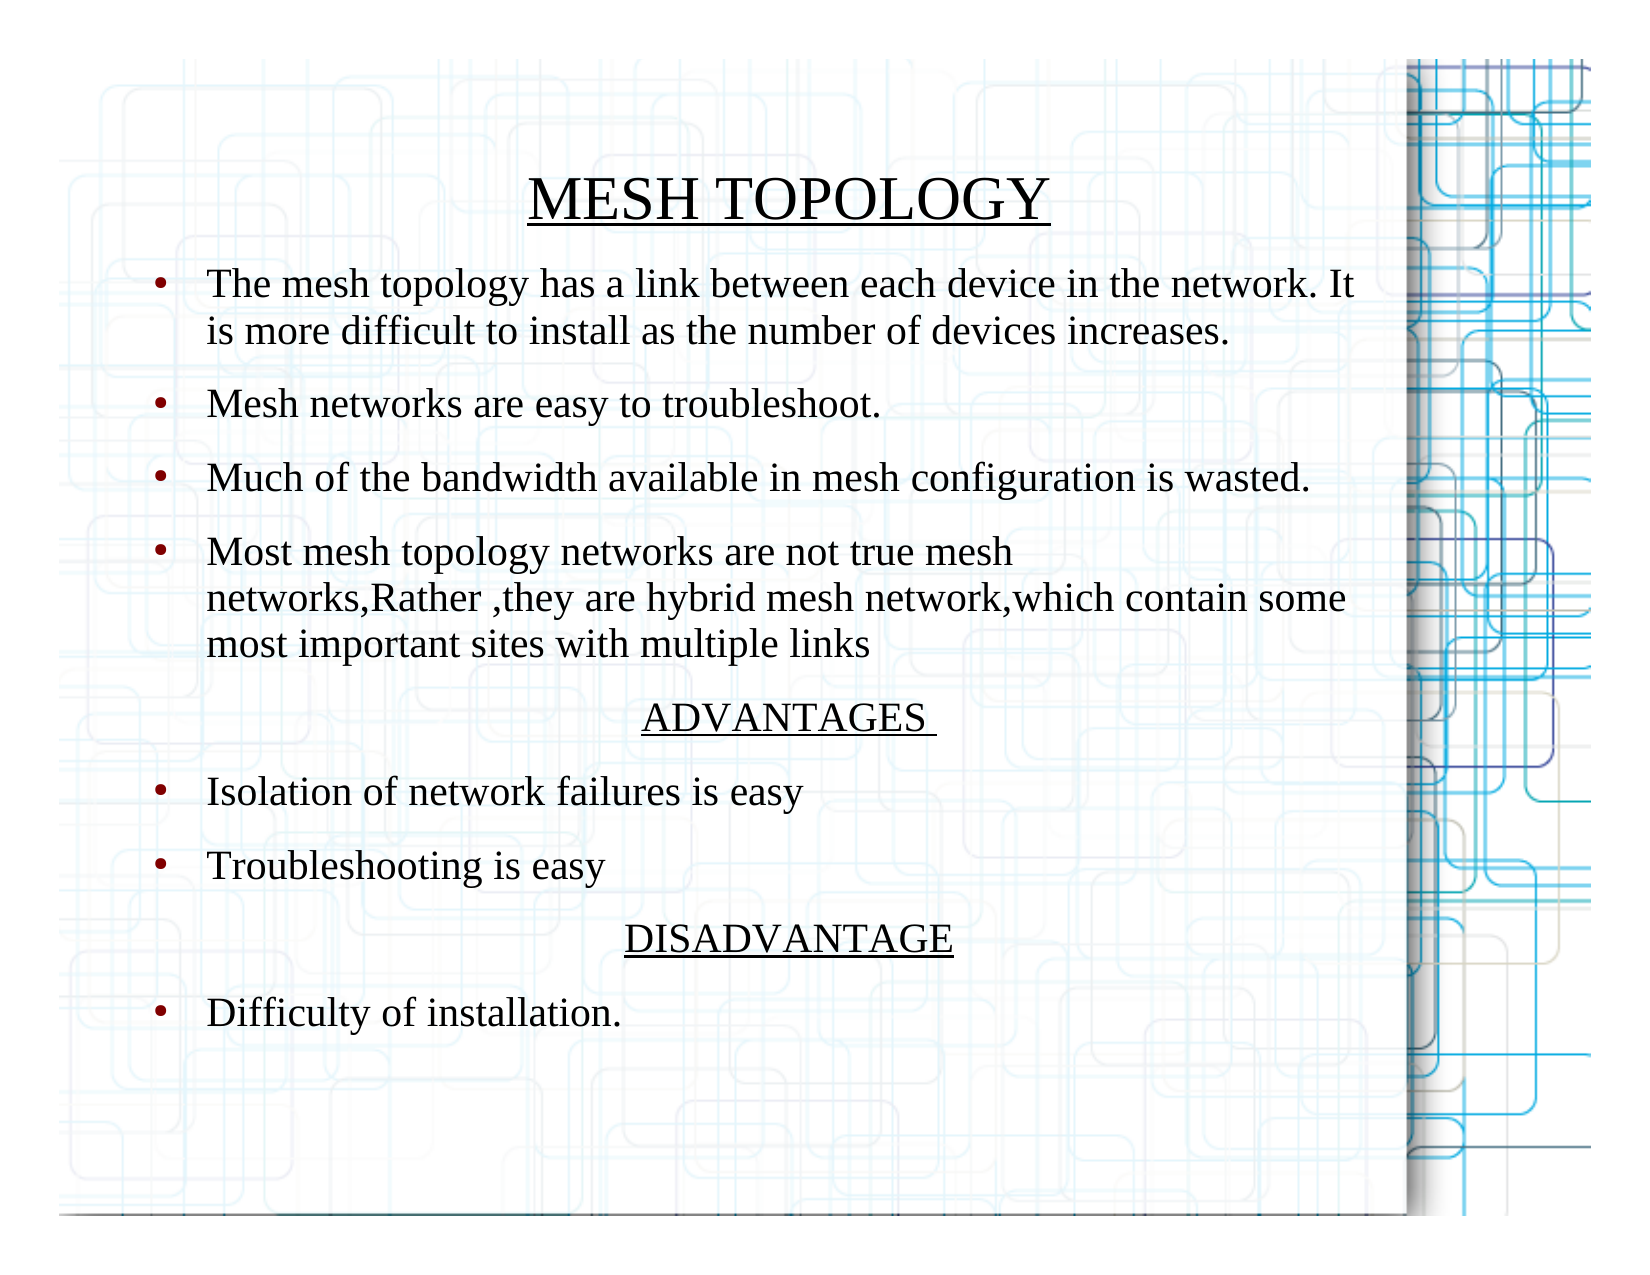

# MESH TOPOLOGY
The mesh topology has a link between each device in the network. It is more difficult to install as the number of devices increases.
Mesh networks are easy to troubleshoot.
Much of the bandwidth available in mesh configuration is wasted.
Most mesh topology networks are not true mesh networks,Rather ,they are hybrid mesh network,which contain some most important sites with multiple links
ADVANTAGES
Isolation of network failures is easy
Troubleshooting is easy
DISADVANTAGE
Difficulty of installation.